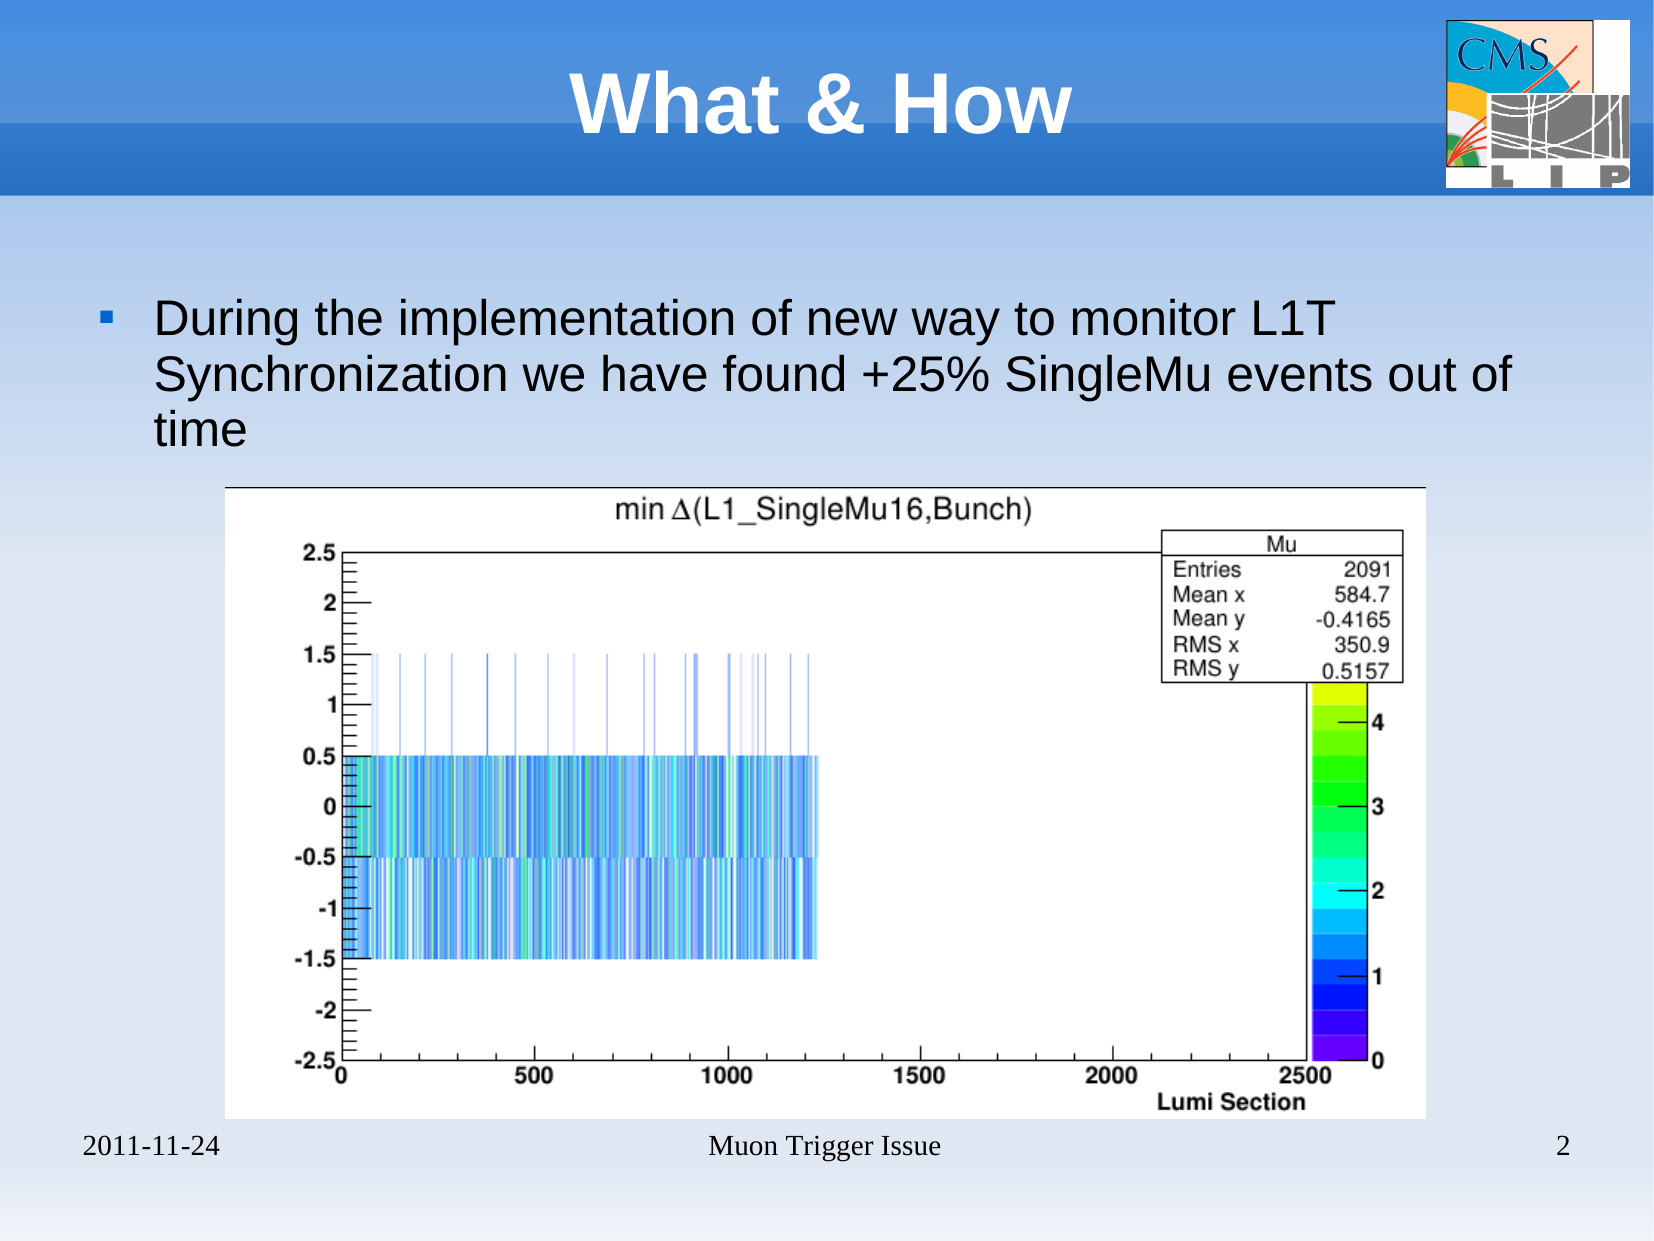

# What & How
During the implementation of new way to monitor L1T Synchronization we have found +25% SingleMu events out of time
2011-11-24
Muon Trigger Issue
2